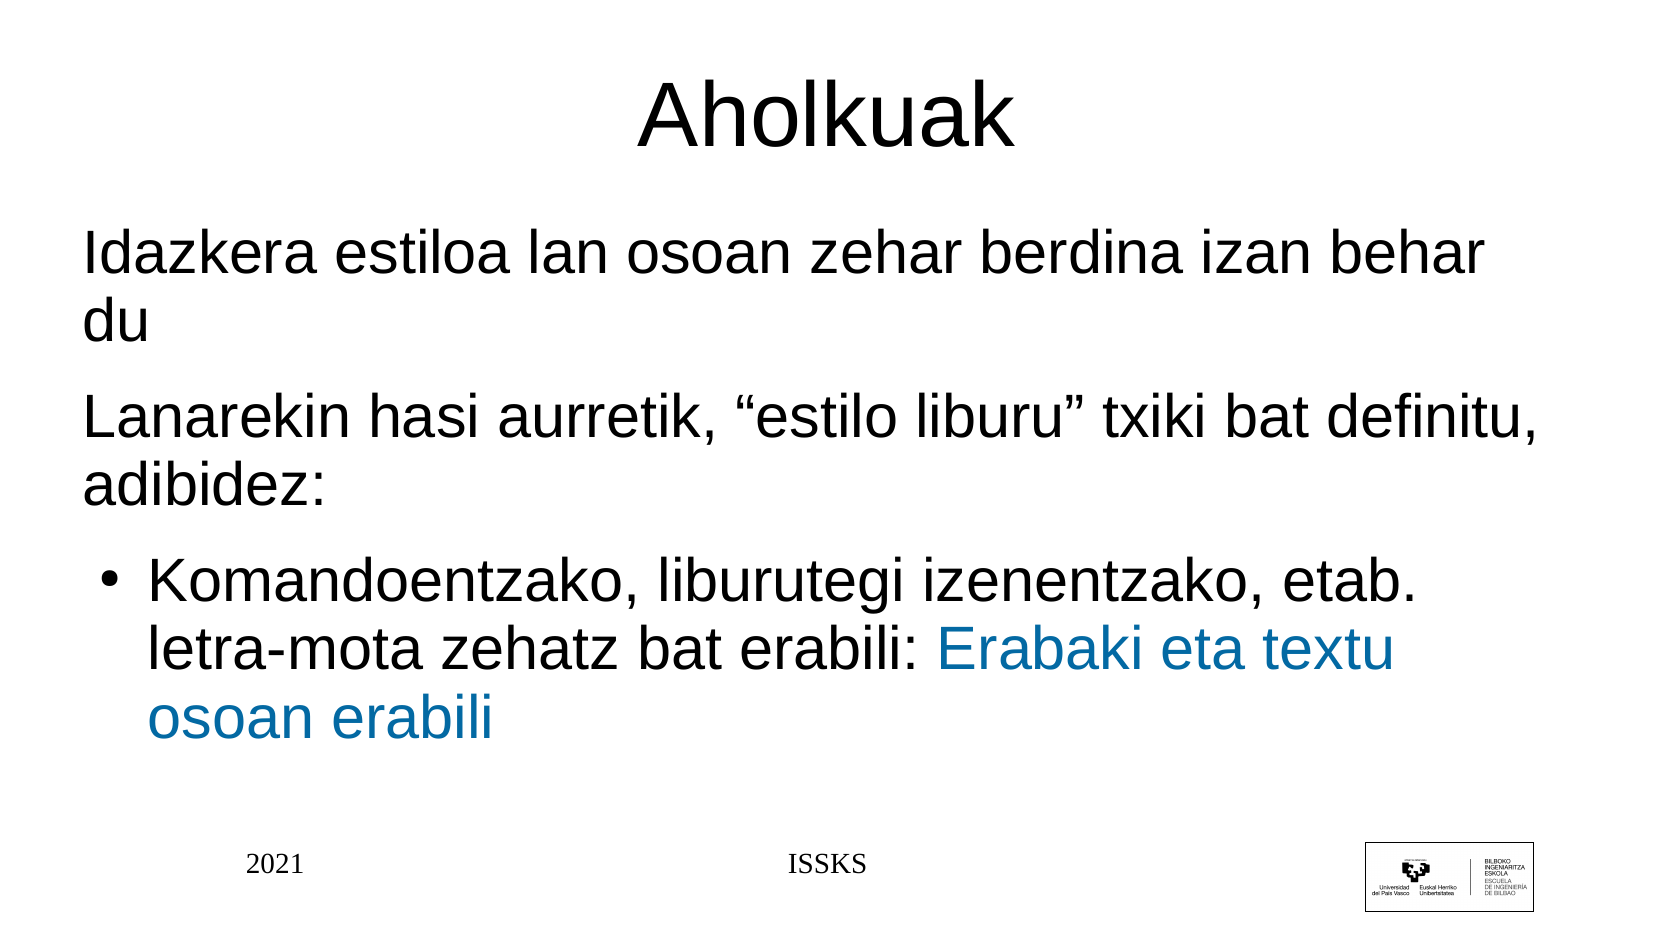

# Aholkuak
Idazkera estiloa lan osoan zehar berdina izan behar du
Lanarekin hasi aurretik, “estilo liburu” txiki bat definitu, adibidez:
Komandoentzako, liburutegi izenentzako, etab. letra-mota zehatz bat erabili: Erabaki eta textu osoan erabili